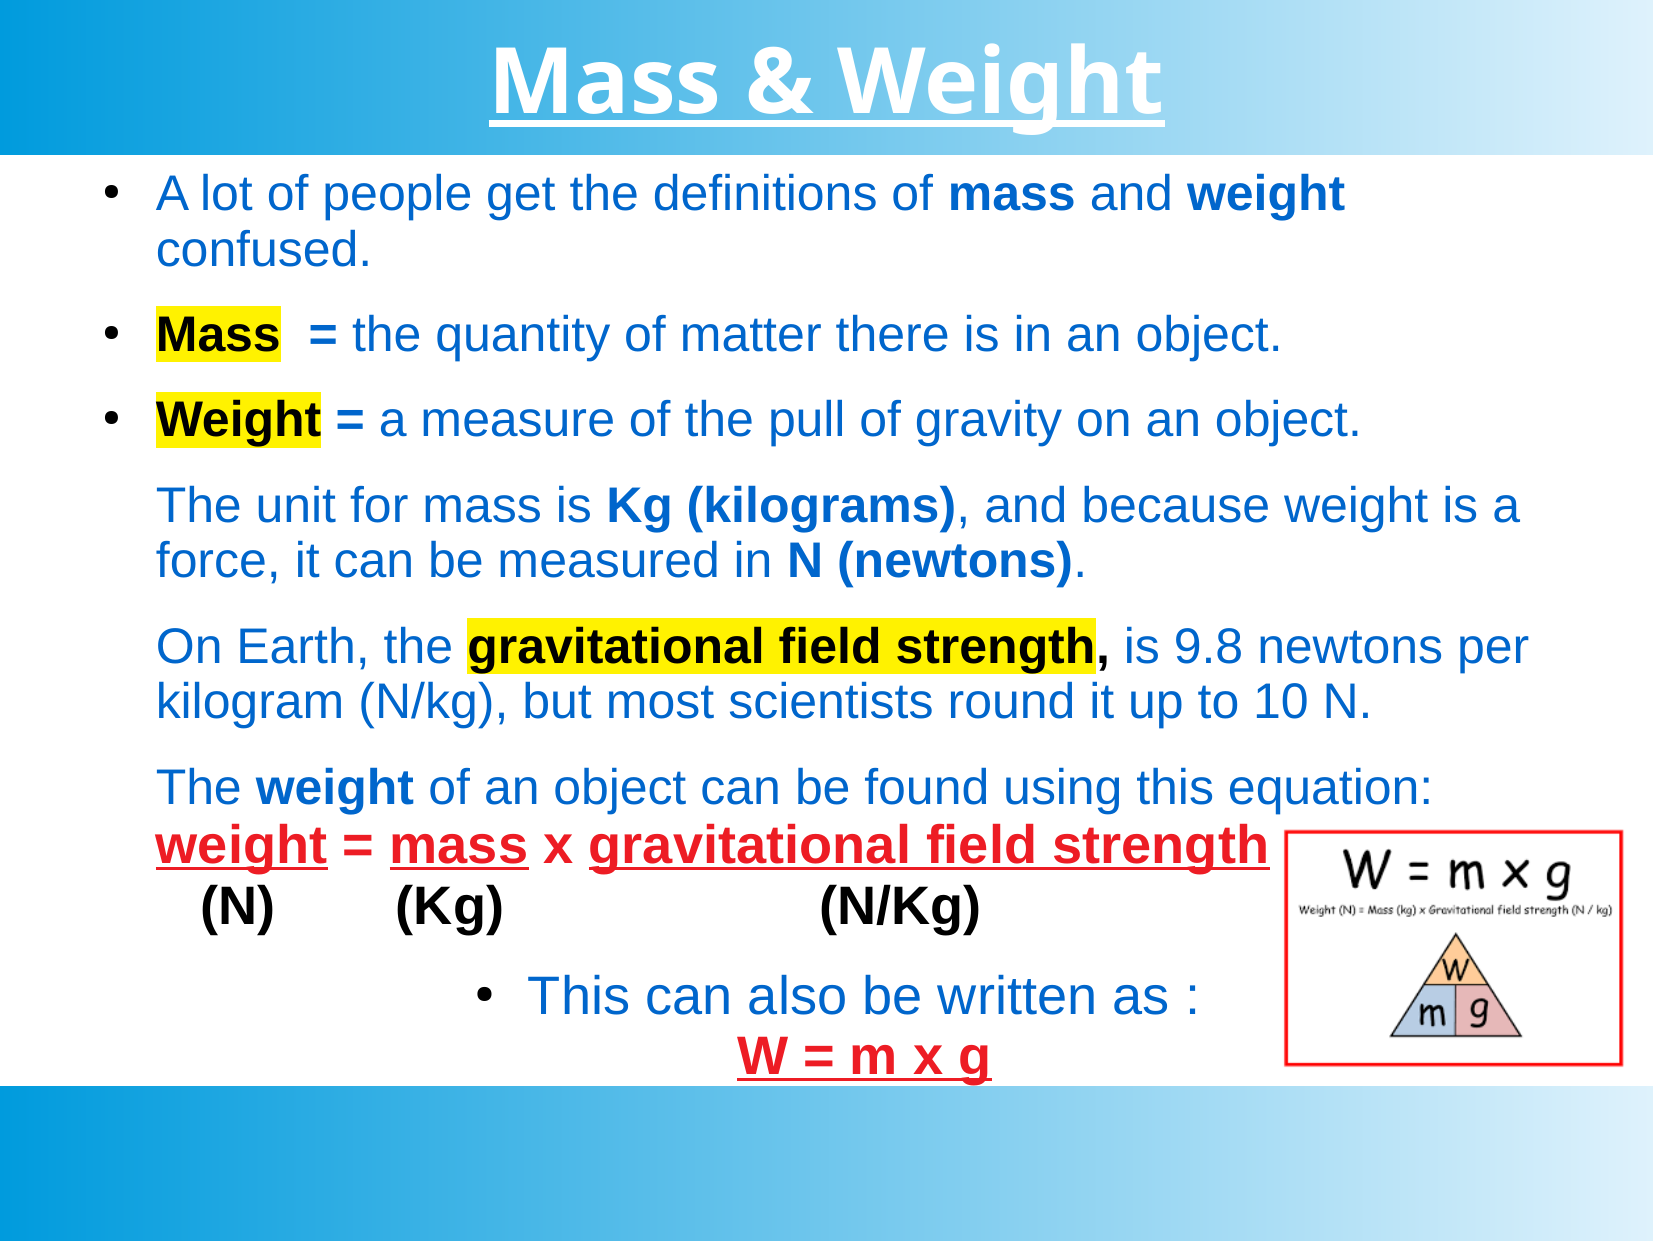

# Mass & Weight
A lot of people get the definitions of mass and weight confused.
Mass = the quantity of matter there is in an object.
Weight = a measure of the pull of gravity on an object.
The unit for mass is Kg (kilograms), and because weight is a force, it can be measured in N (newtons).
On Earth, the gravitational field strength, is 9.8 newtons per kilogram (N/kg), but most scientists round it up to 10 N.
The weight of an object can be found using this equation:
weight = mass x gravitational field strength
 (N) (Kg) (N/Kg)
This can also be written as :
W = m x g